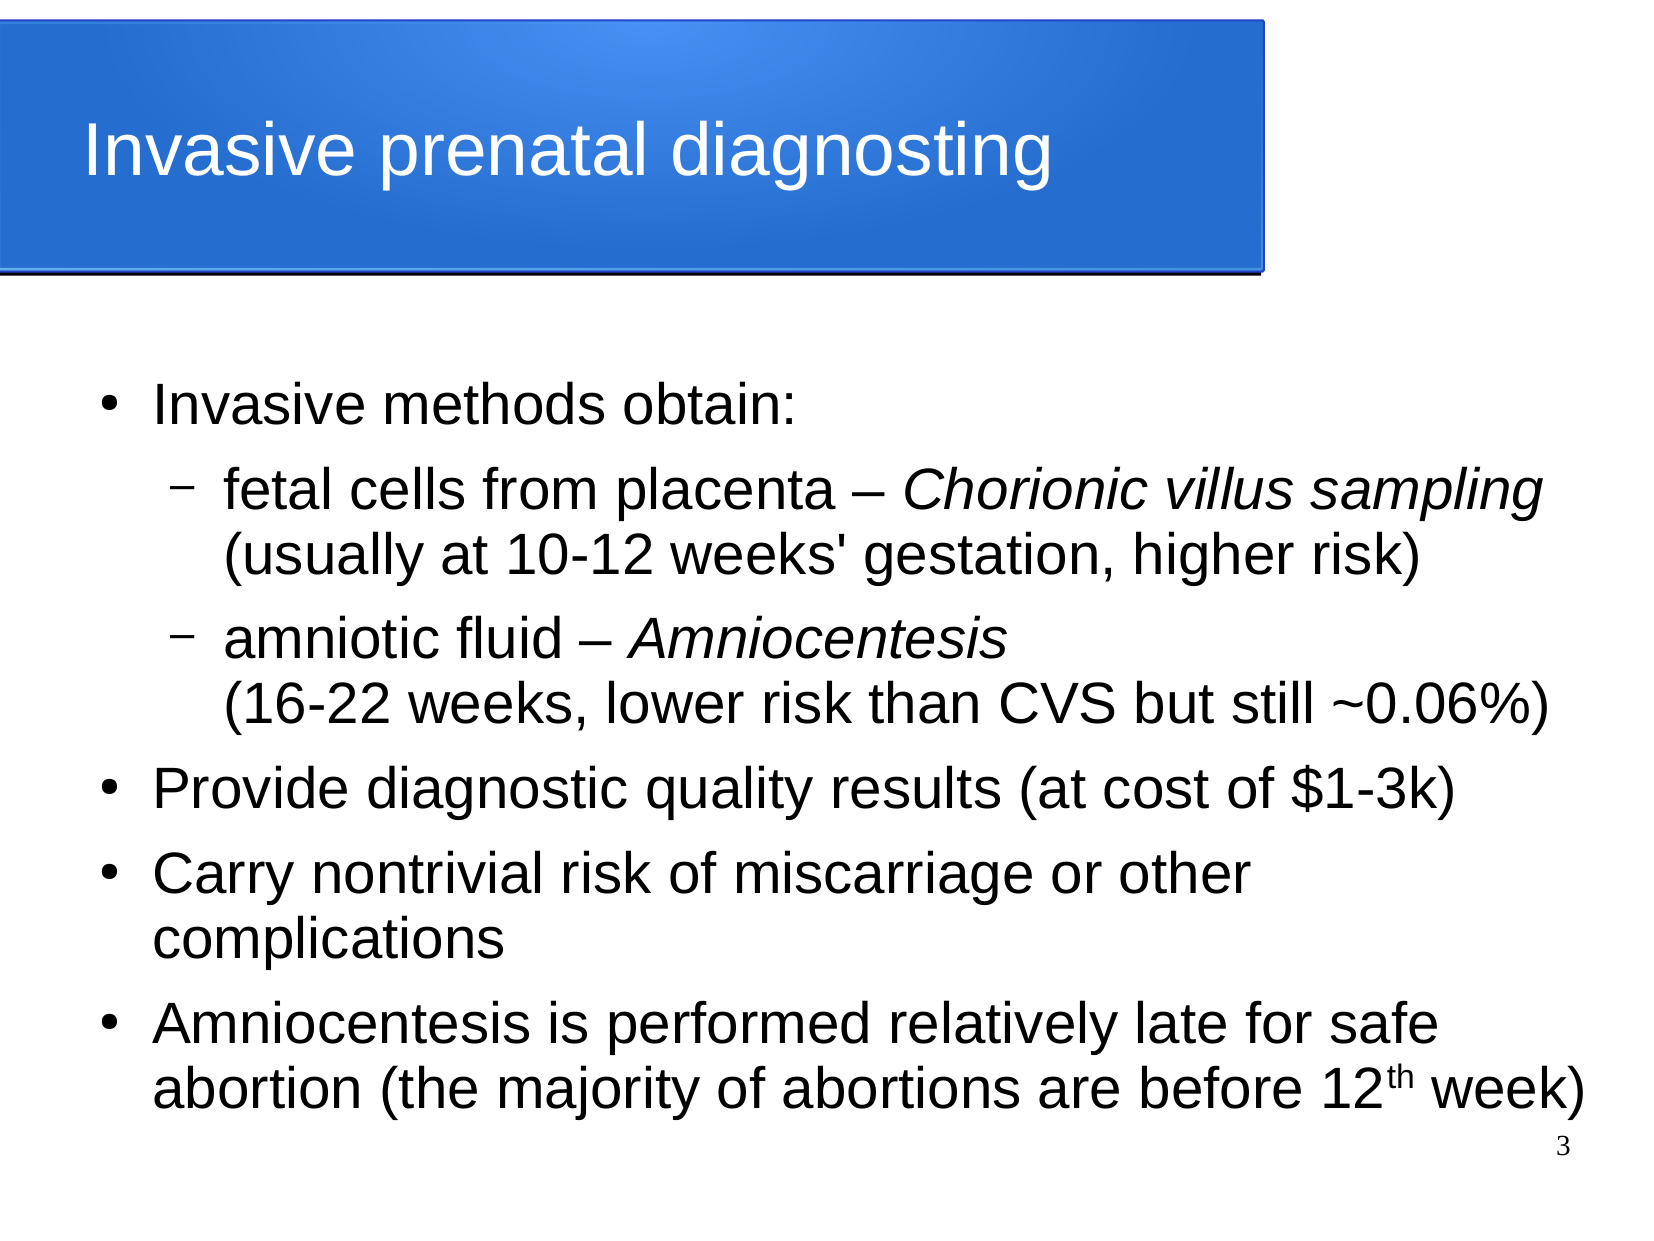

# Invasive prenatal diagnosting
Invasive methods obtain:
fetal cells from placenta – Chorionic villus sampling (usually at 10-12 weeks' gestation, higher risk)
amniotic fluid – Amniocentesis
(16-22 weeks, lower risk than CVS but still ~0.06%)
Provide diagnostic quality results (at cost of $1-3k)
Carry nontrivial risk of miscarriage or other complications
Amniocentesis is performed relatively late for safe abortion (the majority of abortions are before 12th week)
3